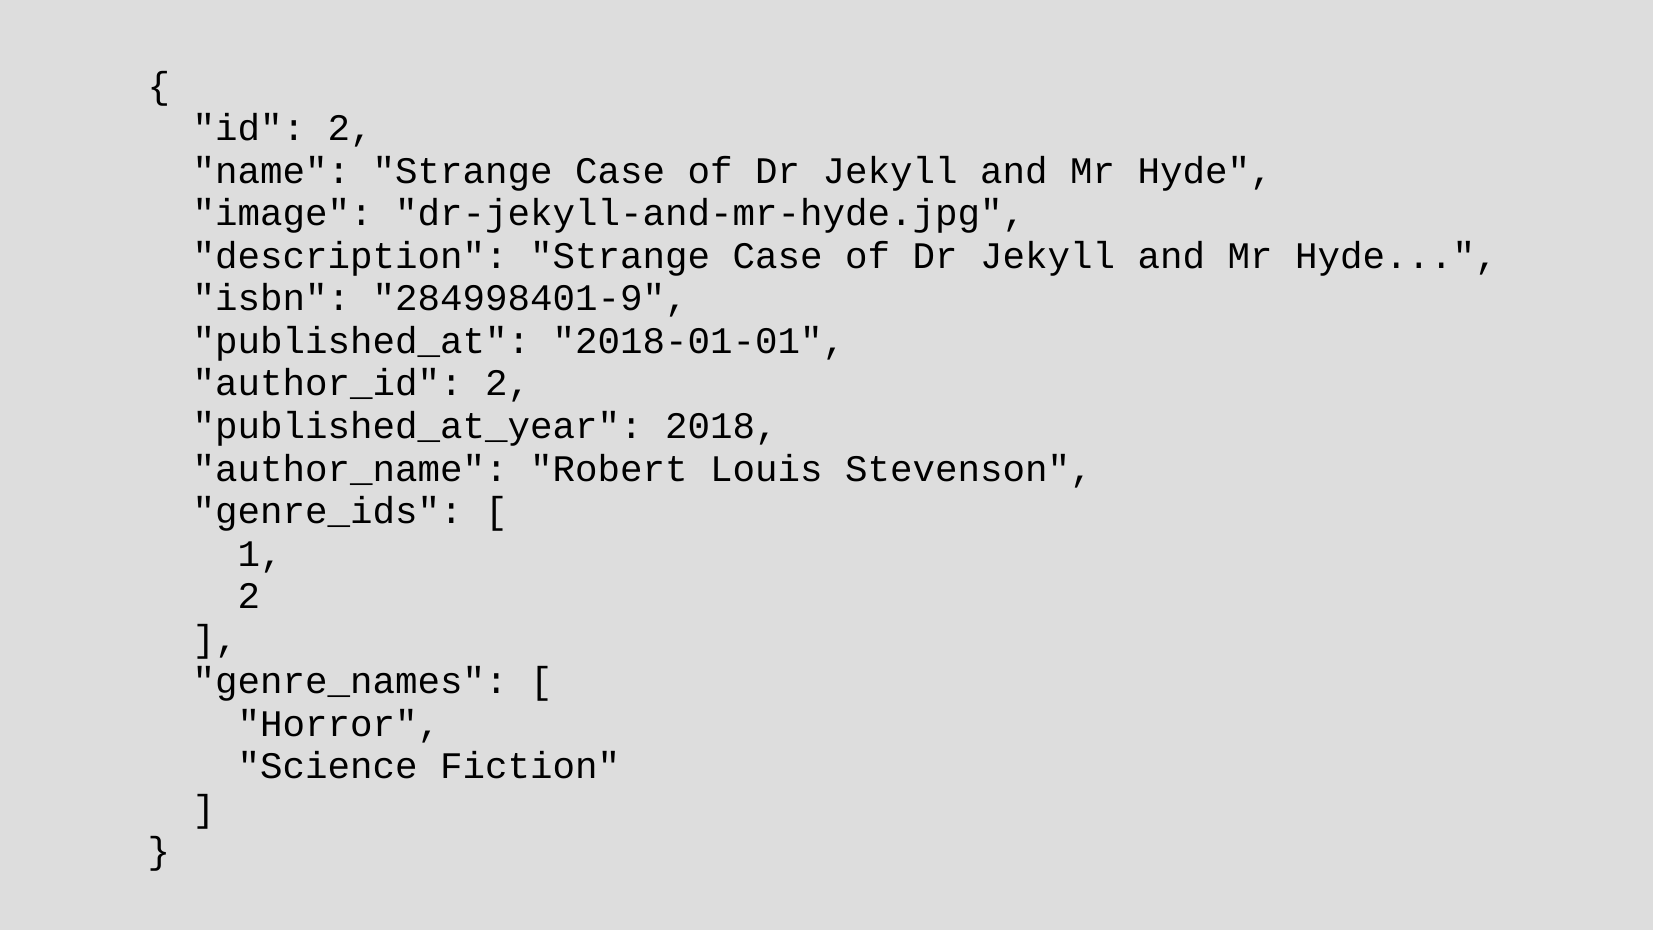

# {
 "id": 2,
 "name": "Strange Case of Dr Jekyll and Mr Hyde",
 "image": "dr-jekyll-and-mr-hyde.jpg",
 "description": "Strange Case of Dr Jekyll and Mr Hyde...",
 "isbn": "284998401-9",
 "published_at": "2018-01-01",
 "author_id": 2,
 "published_at_year": 2018,
 "author_name": "Robert Louis Stevenson",
 "genre_ids": [
 1,
 2
 ],
 "genre_names": [
 "Horror",
 "Science Fiction"
 ]
}